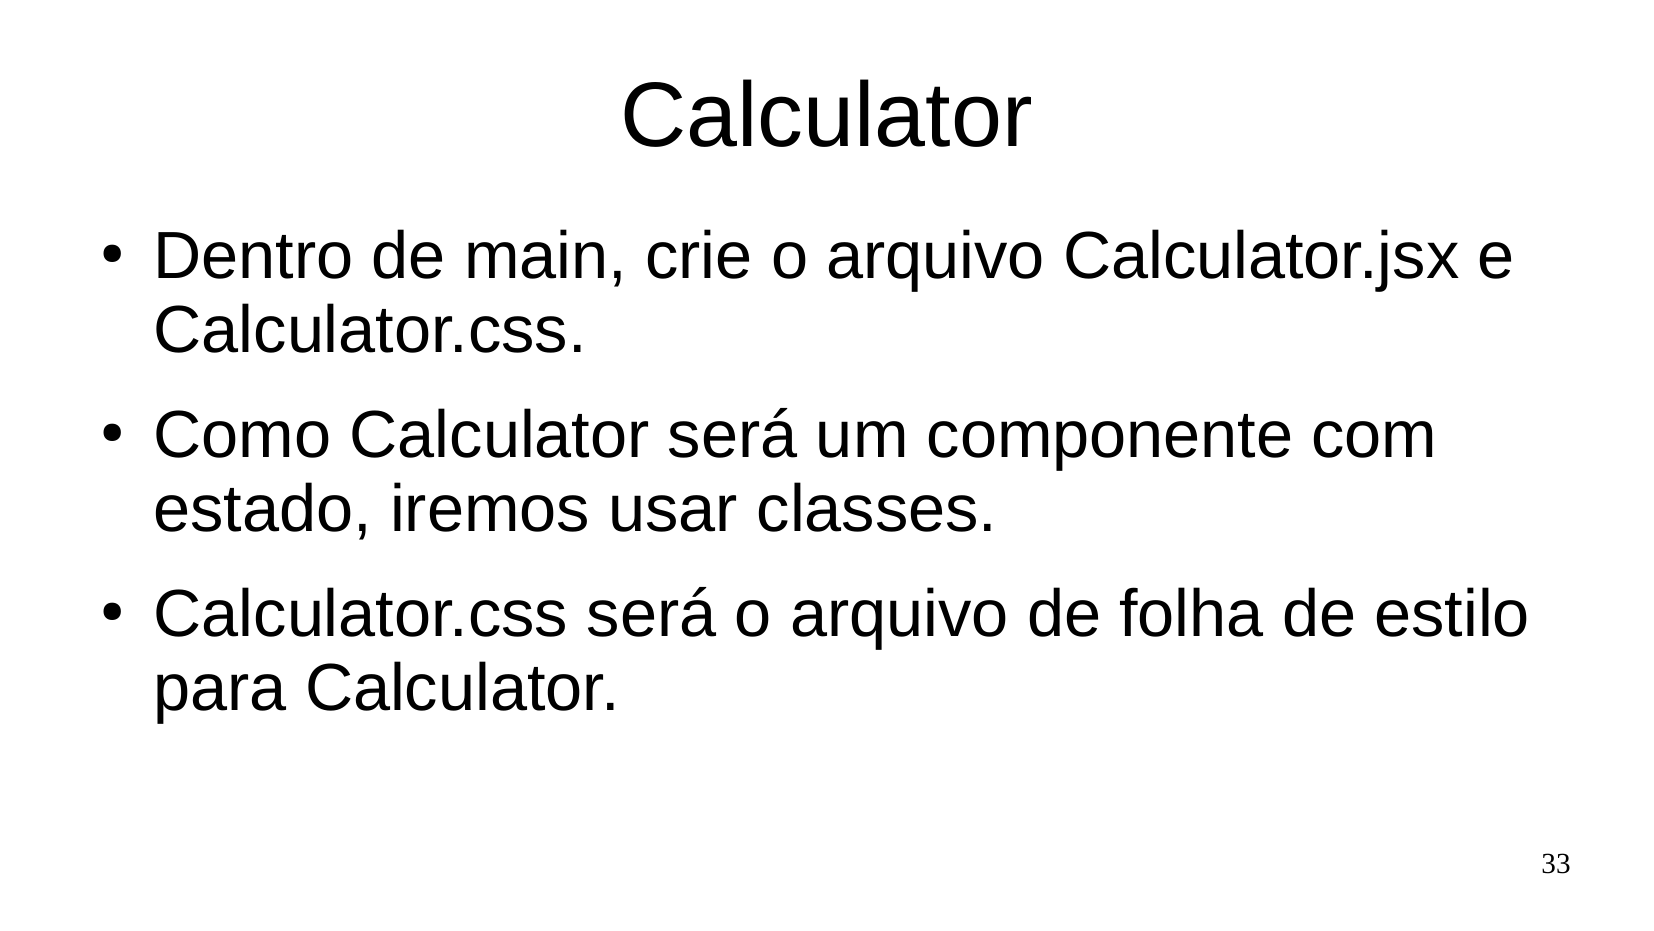

# Calculator
Dentro de main, crie o arquivo Calculator.jsx e Calculator.css.
Como Calculator será um componente com estado, iremos usar classes.
Calculator.css será o arquivo de folha de estilo para Calculator.
33